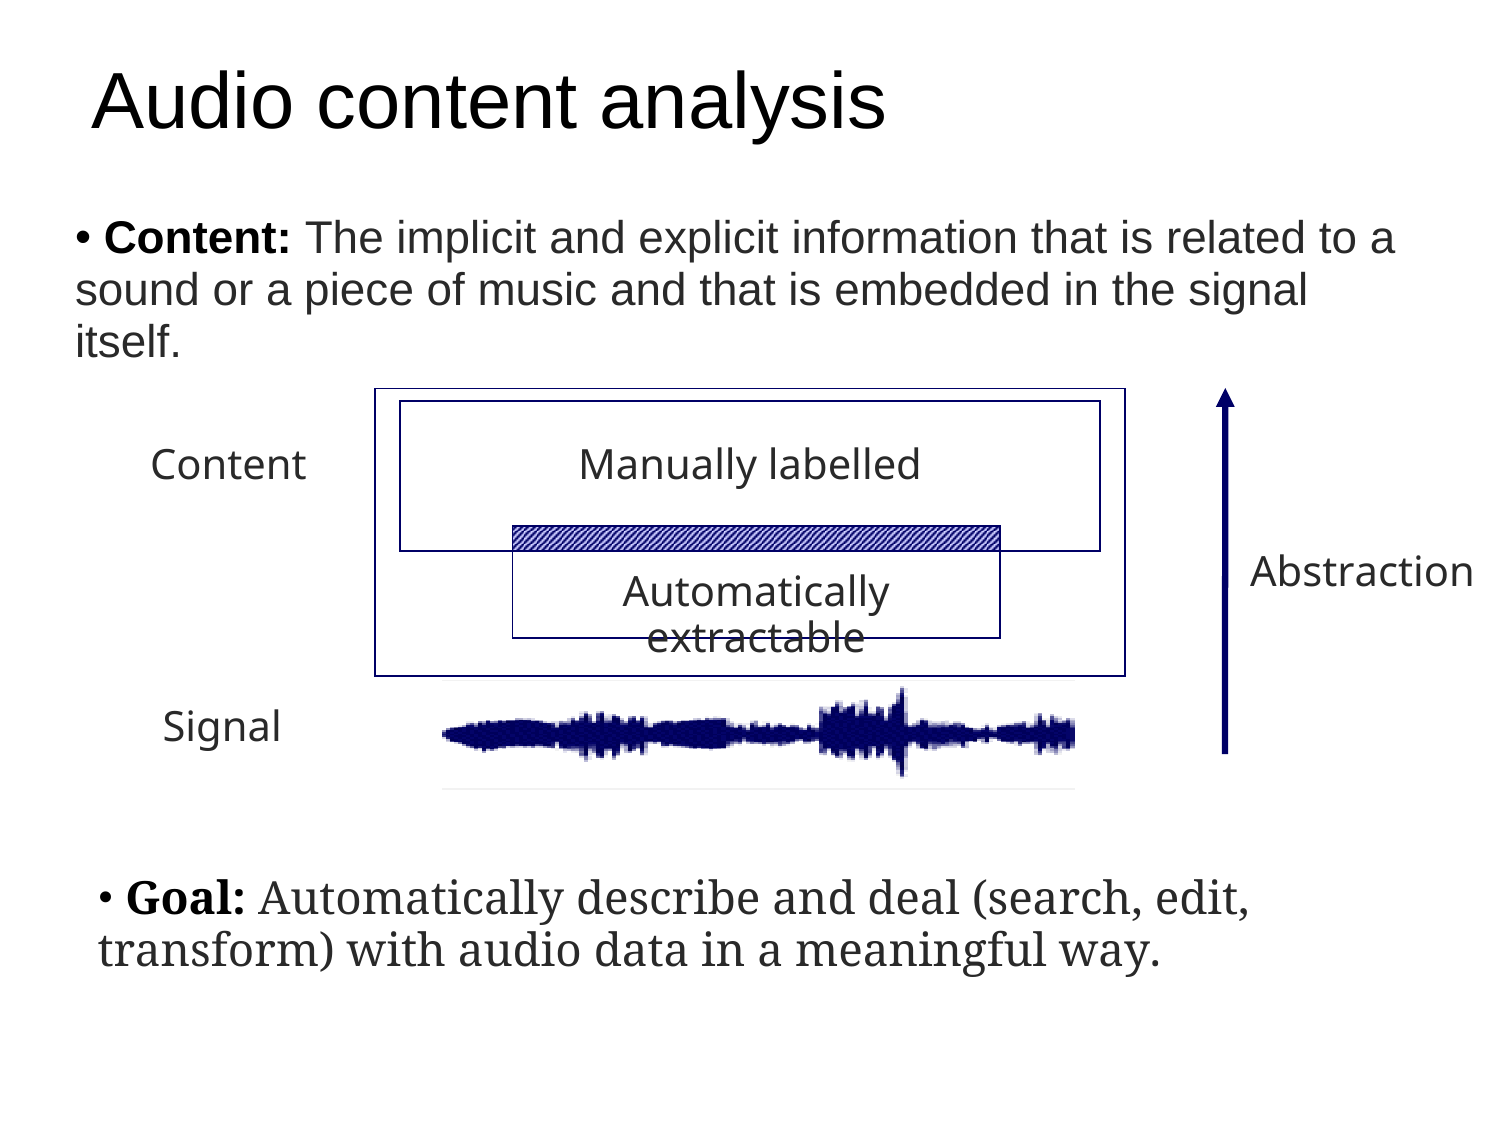

# Audio content analysis
 Content: The implicit and explicit information that is related to a sound or a piece of music and that is embedded in the signal itself.
Content
Manually labelled
Abstraction
Automatically extractable
Signal
 Goal: Automatically describe and deal (search, edit, transform) with audio data in a meaningful way.